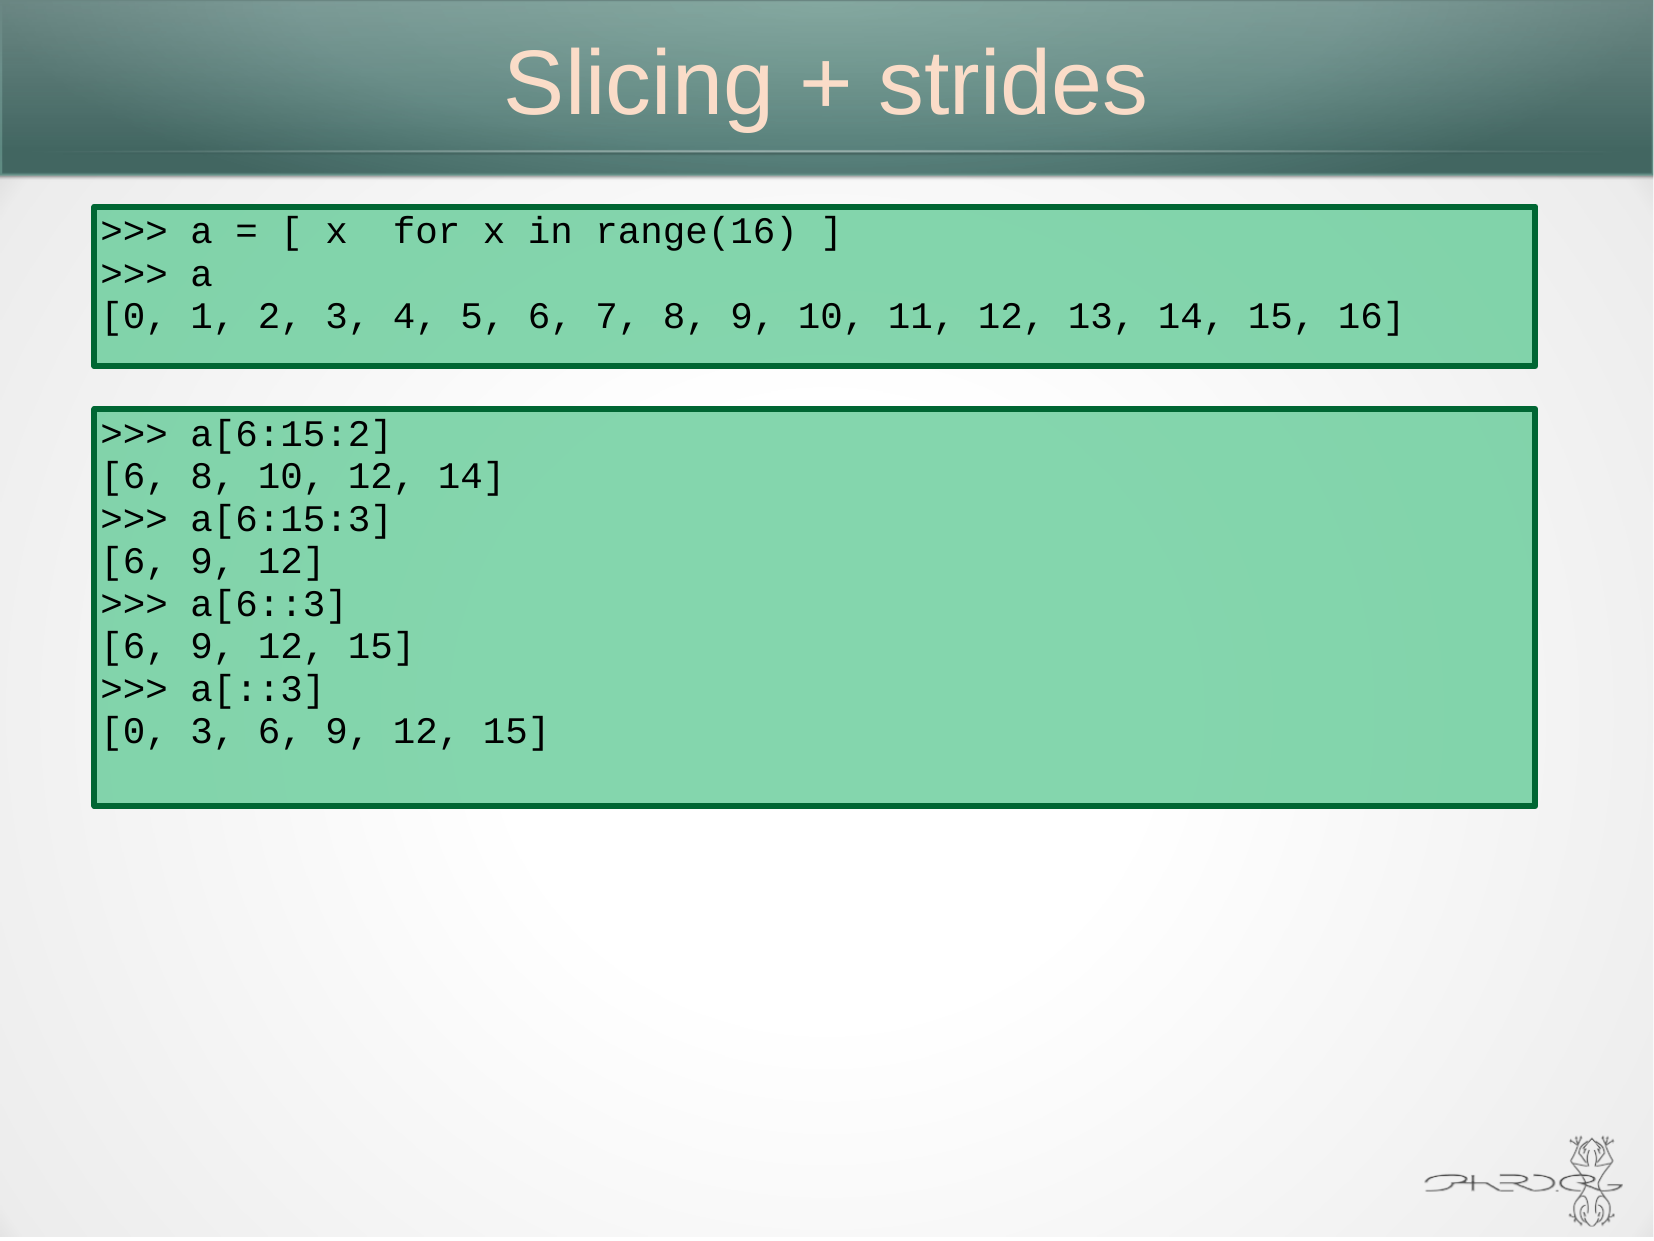

# Slicing + strides
>>> a = [ x for x in range(16) ]
>>> a
[0, 1, 2, 3, 4, 5, 6, 7, 8, 9, 10, 11, 12, 13, 14, 15, 16]
>>> a[6:15:2]
[6, 8, 10, 12, 14]
>>> a[6:15:3]
[6, 9, 12]
>>> a[6::3]
[6, 9, 12, 15]
>>> a[::3]
[0, 3, 6, 9, 12, 15]